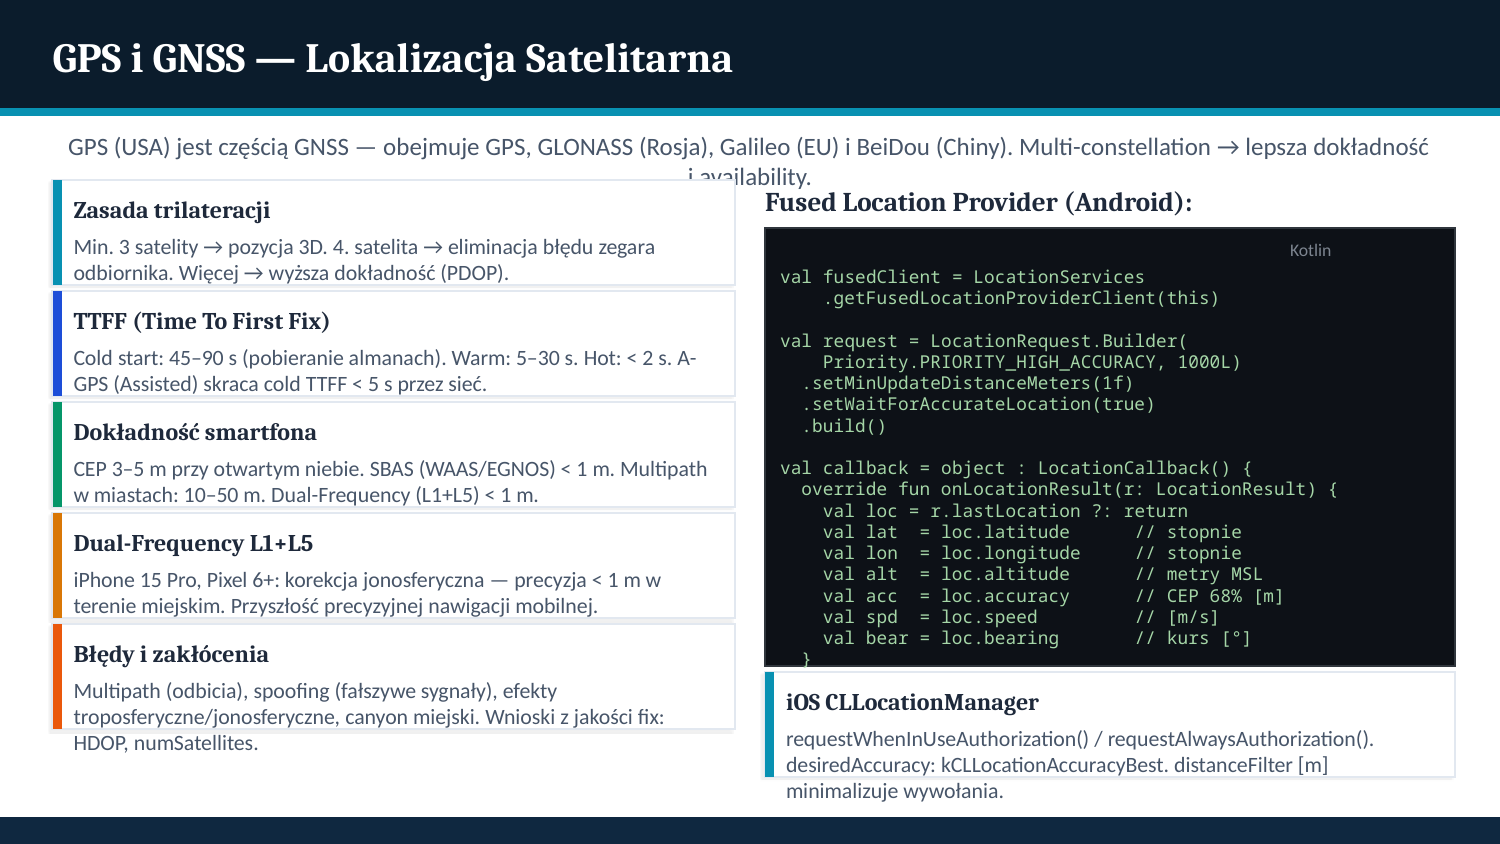

GPS i GNSS — Lokalizacja Satelitarna
GPS (USA) jest częścią GNSS — obejmuje GPS, GLONASS (Rosja), Galileo (EU) i BeiDou (Chiny). Multi-constellation → lepsza dokładność i availability.
Fused Location Provider (Android):
Zasada trilateracji
Min. 3 satelity → pozycja 3D. 4. satelita → eliminacja błędu zegara odbiornika. Więcej → wyższa dokładność (PDOP).
Kotlin
val fusedClient = LocationServices
 .getFusedLocationProviderClient(this)
val request = LocationRequest.Builder(
 Priority.PRIORITY_HIGH_ACCURACY, 1000L)
 .setMinUpdateDistanceMeters(1f)
 .setWaitForAccurateLocation(true)
 .build()
val callback = object : LocationCallback() {
 override fun onLocationResult(r: LocationResult) {
 val loc = r.lastLocation ?: return
 val lat = loc.latitude // stopnie
 val lon = loc.longitude // stopnie
 val alt = loc.altitude // metry MSL
 val acc = loc.accuracy // CEP 68% [m]
 val spd = loc.speed // [m/s]
 val bear = loc.bearing // kurs [°]
 }
}
fusedClient.requestLocationUpdates(
 request, callback, mainLooper)
// ZAWSZE zatrzymaj:
fusedClient.removeLocationUpdates(callback)
TTFF (Time To First Fix)
Cold start: 45–90 s (pobieranie almanach). Warm: 5–30 s. Hot: < 2 s. A-GPS (Assisted) skraca cold TTFF < 5 s przez sieć.
Dokładność smartfona
CEP 3–5 m przy otwartym niebie. SBAS (WAAS/EGNOS) < 1 m. Multipath w miastach: 10–50 m. Dual-Frequency (L1+L5) < 1 m.
Dual-Frequency L1+L5
iPhone 15 Pro, Pixel 6+: korekcja jonosferyczna — precyzja < 1 m w terenie miejskim. Przyszłość precyzyjnej nawigacji mobilnej.
Błędy i zakłócenia
Multipath (odbicia), spoofing (fałszywe sygnały), efekty troposferyczne/jonosferyczne, canyon miejski. Wnioski z jakości fix: HDOP, numSatellites.
iOS CLLocationManager
requestWhenInUseAuthorization() / requestAlwaysAuthorization(). desiredAccuracy: kCLLocationAccuracyBest. distanceFilter [m] minimalizuje wywołania.